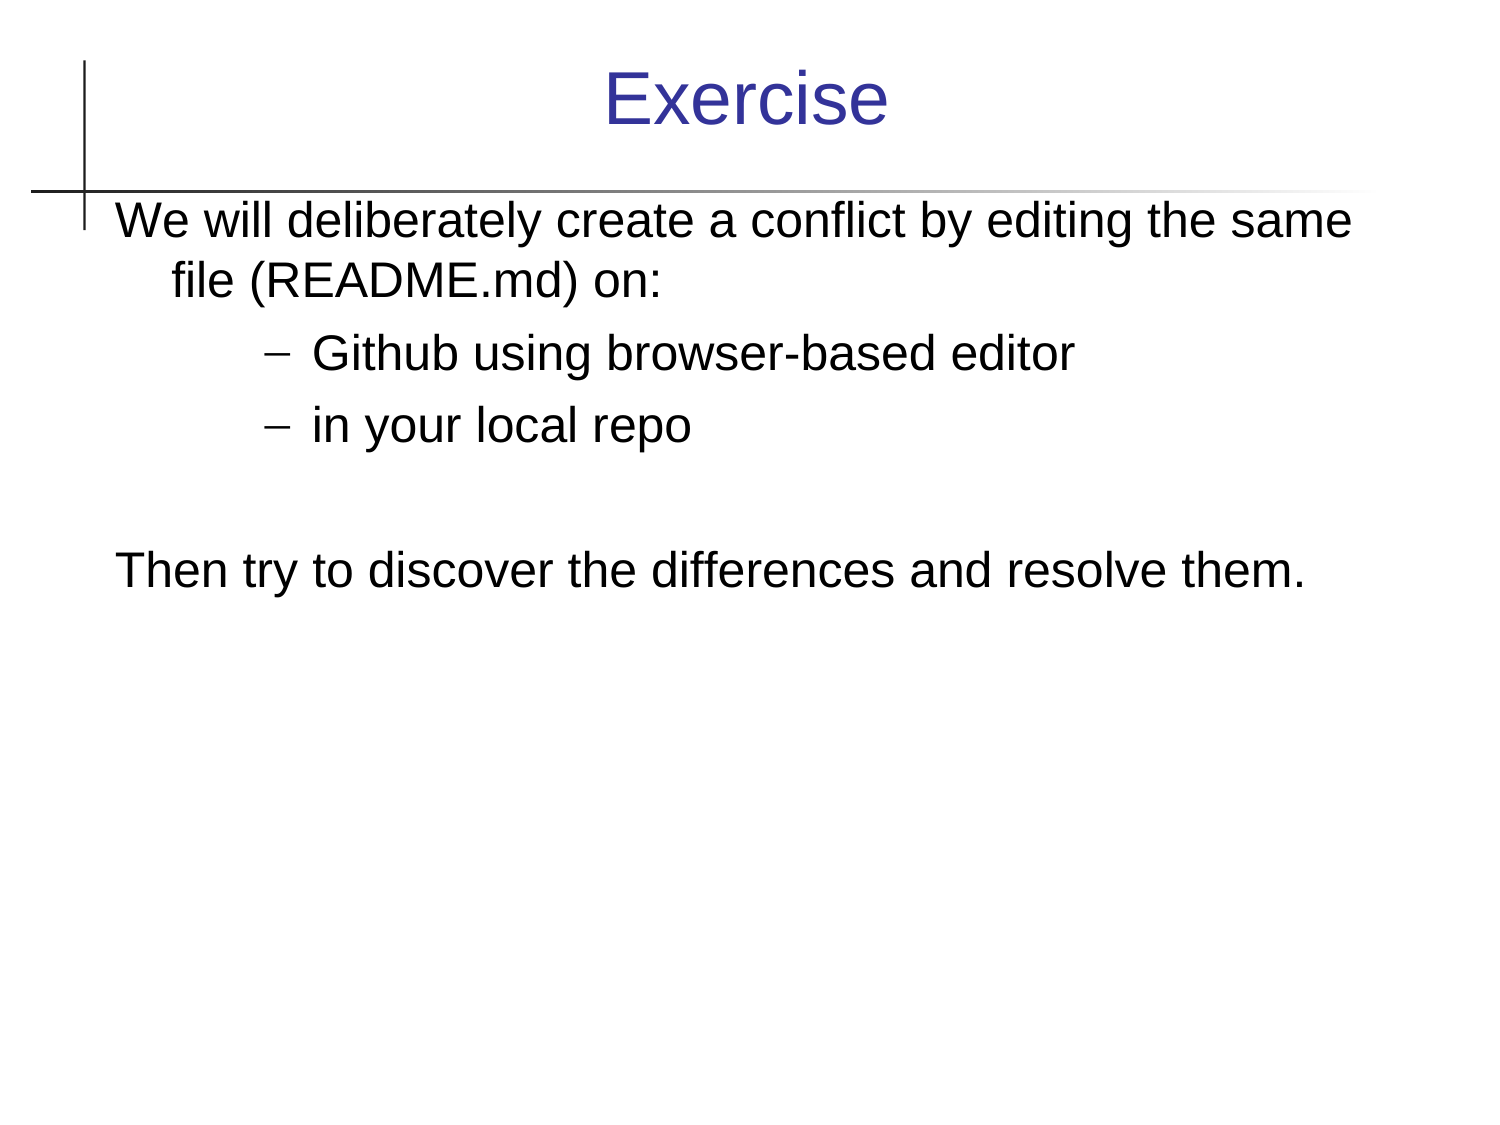

# Exercise
We will deliberately create a conflict by editing the same file (README.md) on:
Github using browser-based editor
in your local repo
Then try to discover the differences and resolve them.